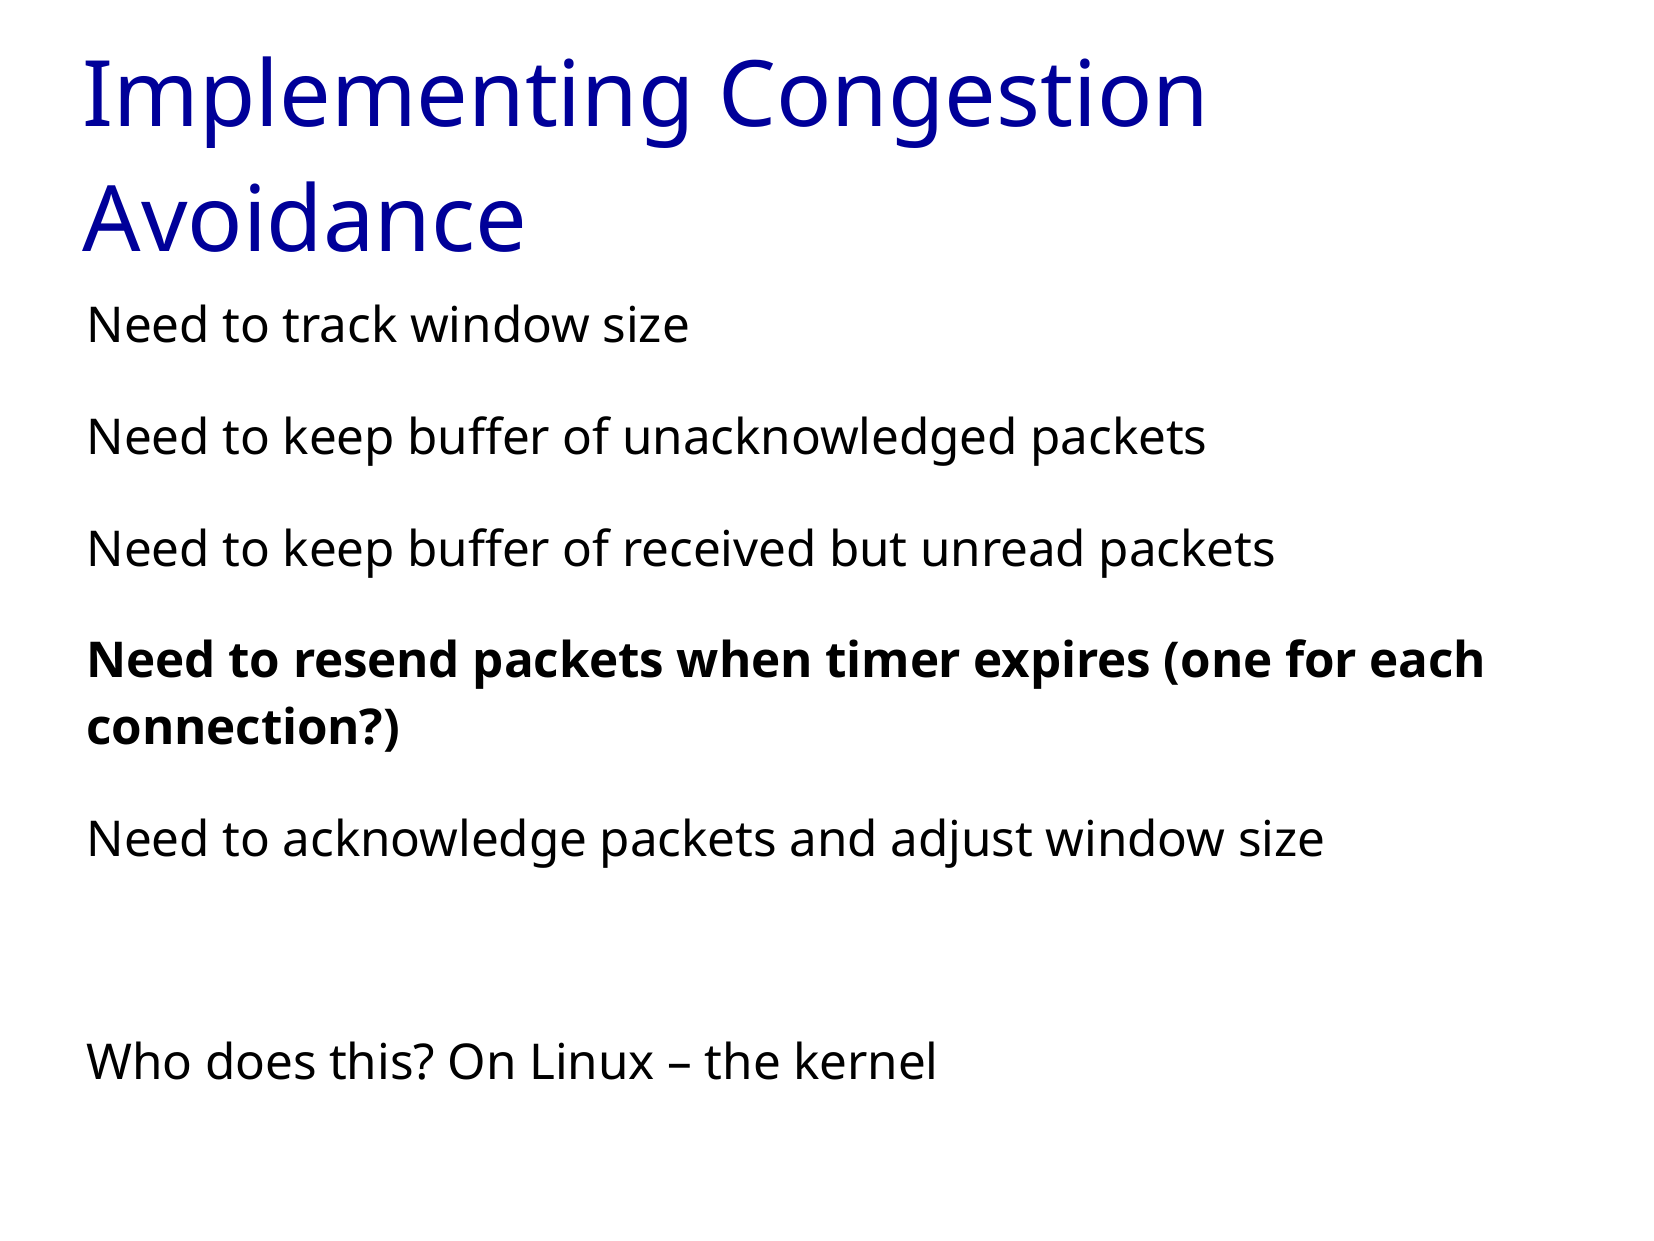

# Implementing Congestion Avoidance
Need to track window size
Need to keep buffer of unacknowledged packets
Need to keep buffer of received but unread packets
Need to resend packets when timer expires (one for each connection?)
Need to acknowledge packets and adjust window size
Who does this? On Linux – the kernel